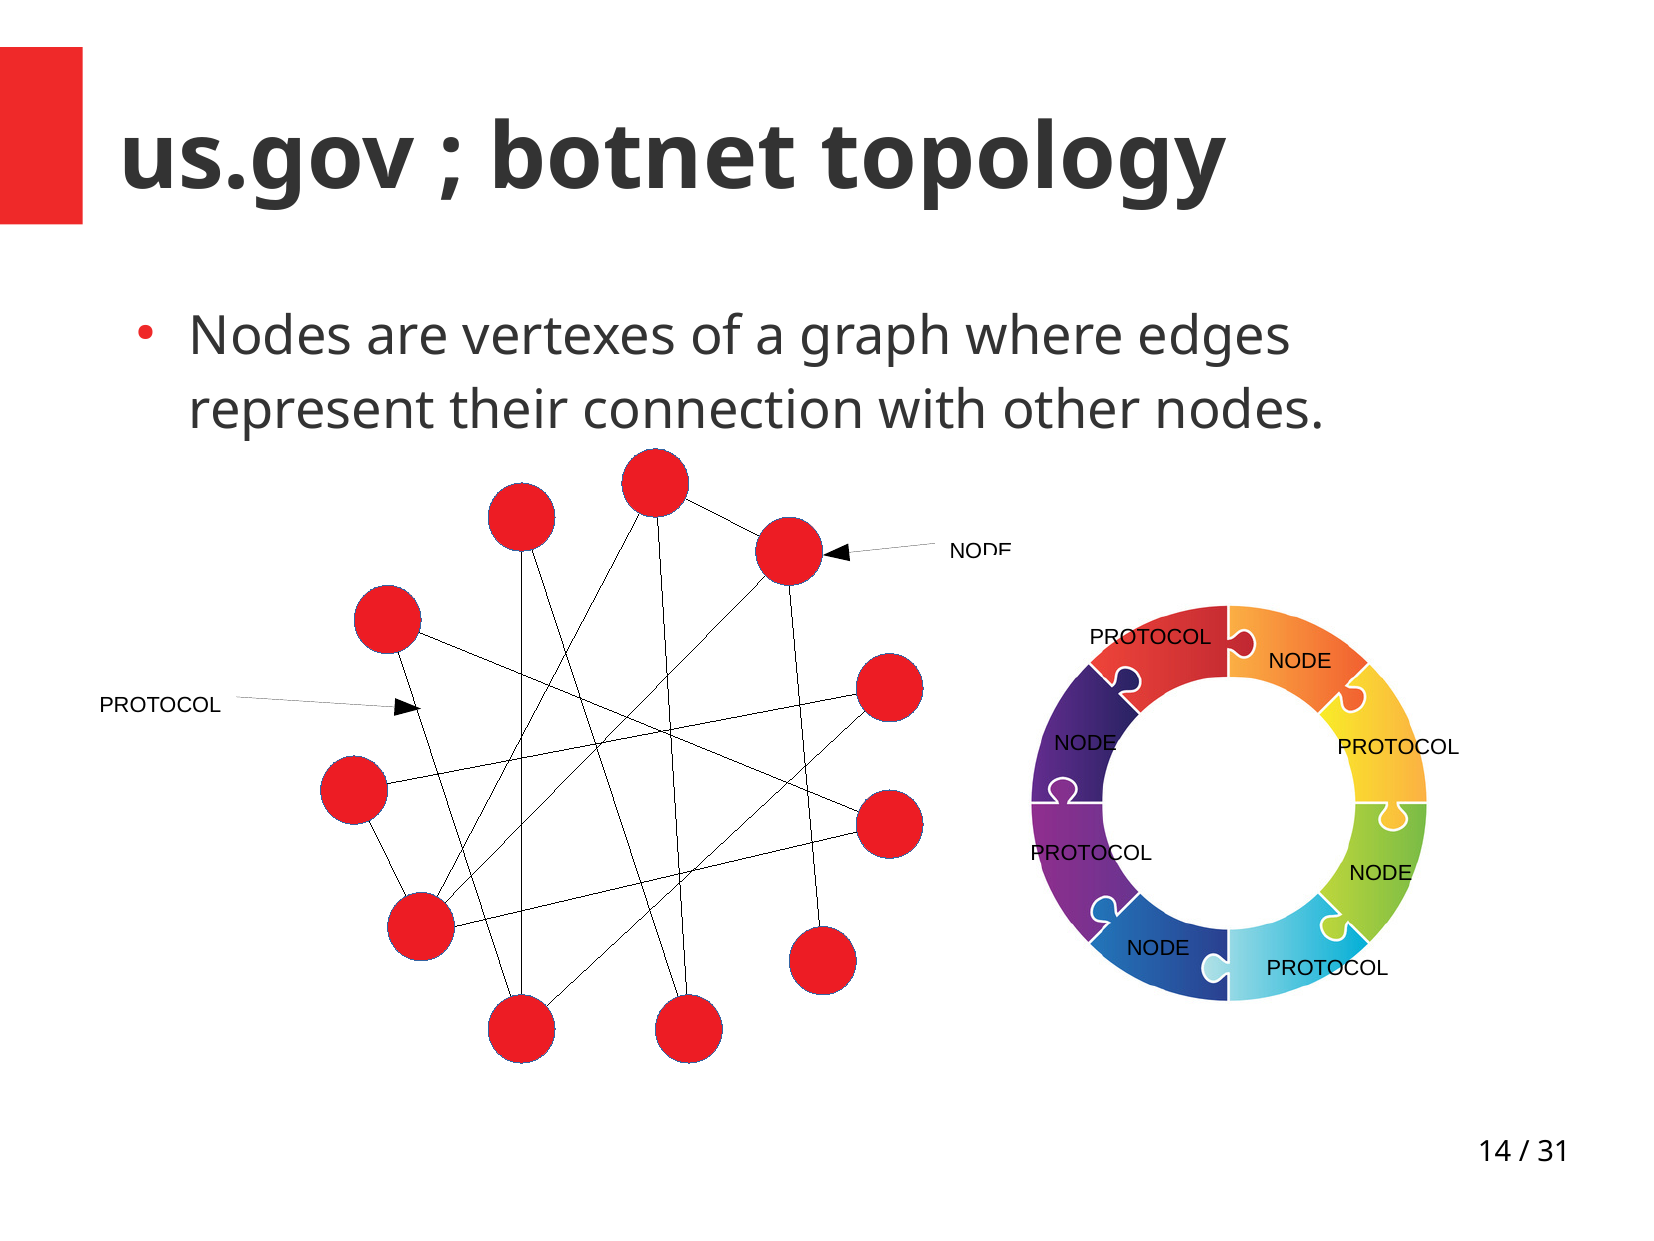

# us.gov ; botnet topology
Nodes are vertexes of a graph where edges represent their connection with other nodes.
NODE
PROTOCOL
NODE
PROTOCOL
NODE
PROTOCOL
PROTOCOL
NODE
NODE
PROTOCOL
14